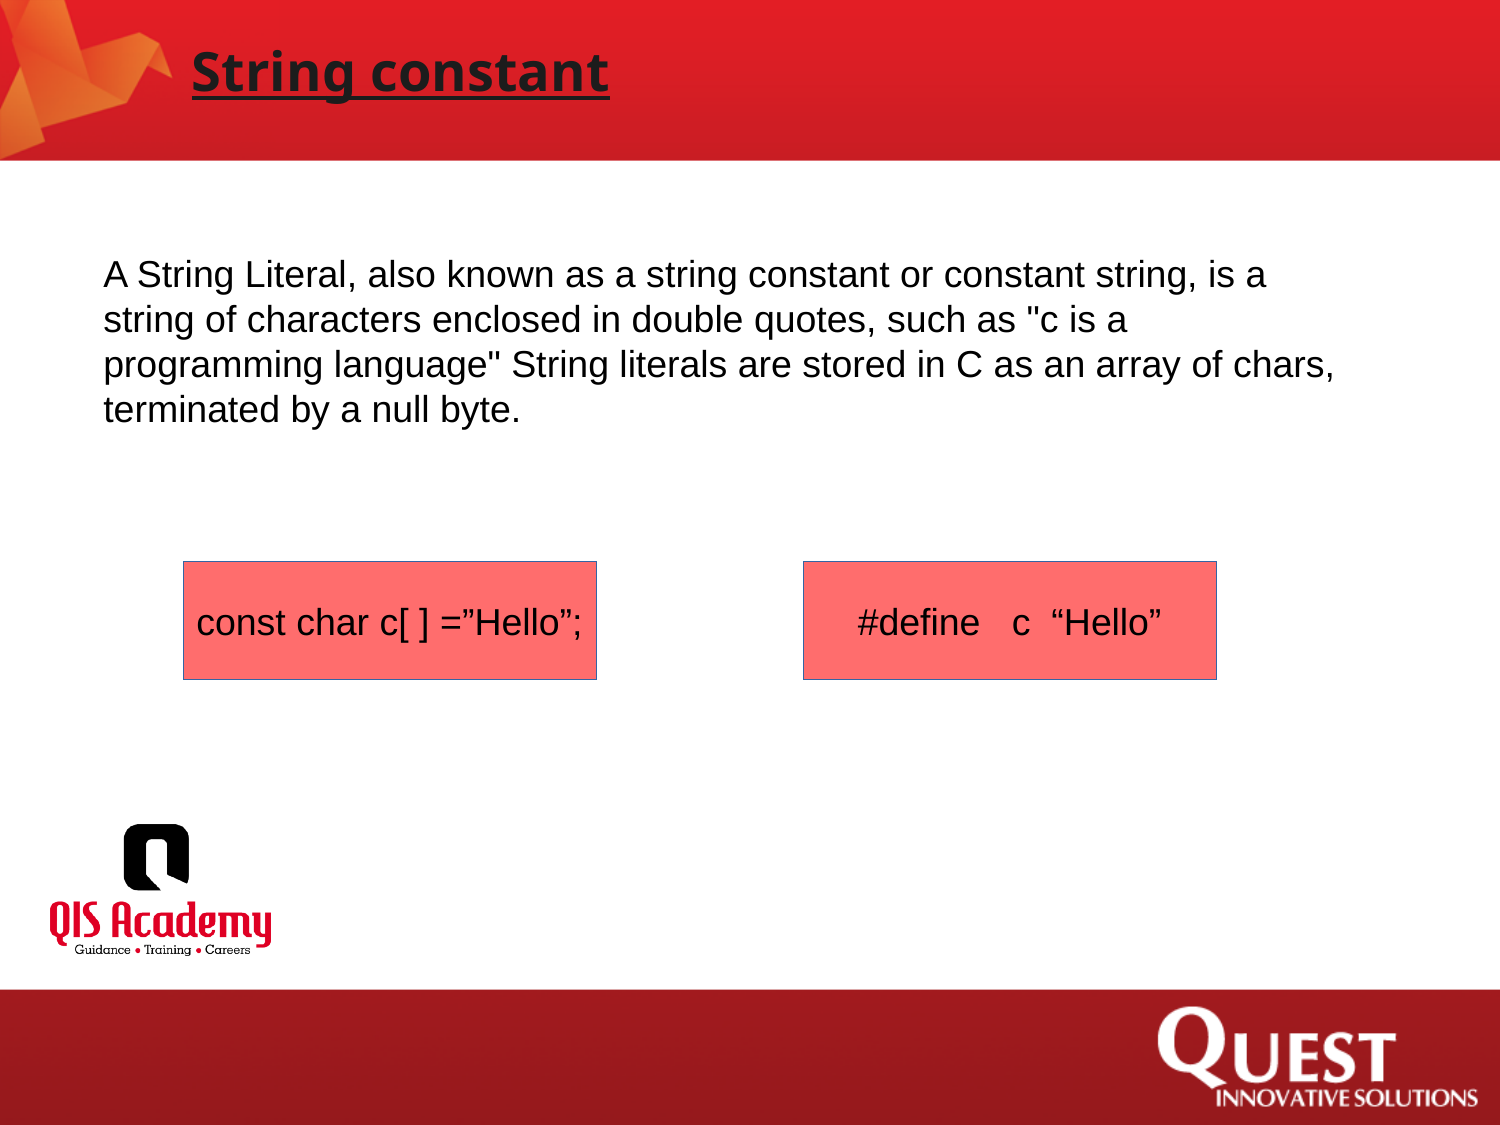

# String constant
A String Literal, also known as a string constant or constant string, is a string of characters enclosed in double quotes, such as "c is a programming language" String literals are stored in C as an array of chars, terminated by a null byte.
const char c[ ] =”Hello”;
#define c “Hello”